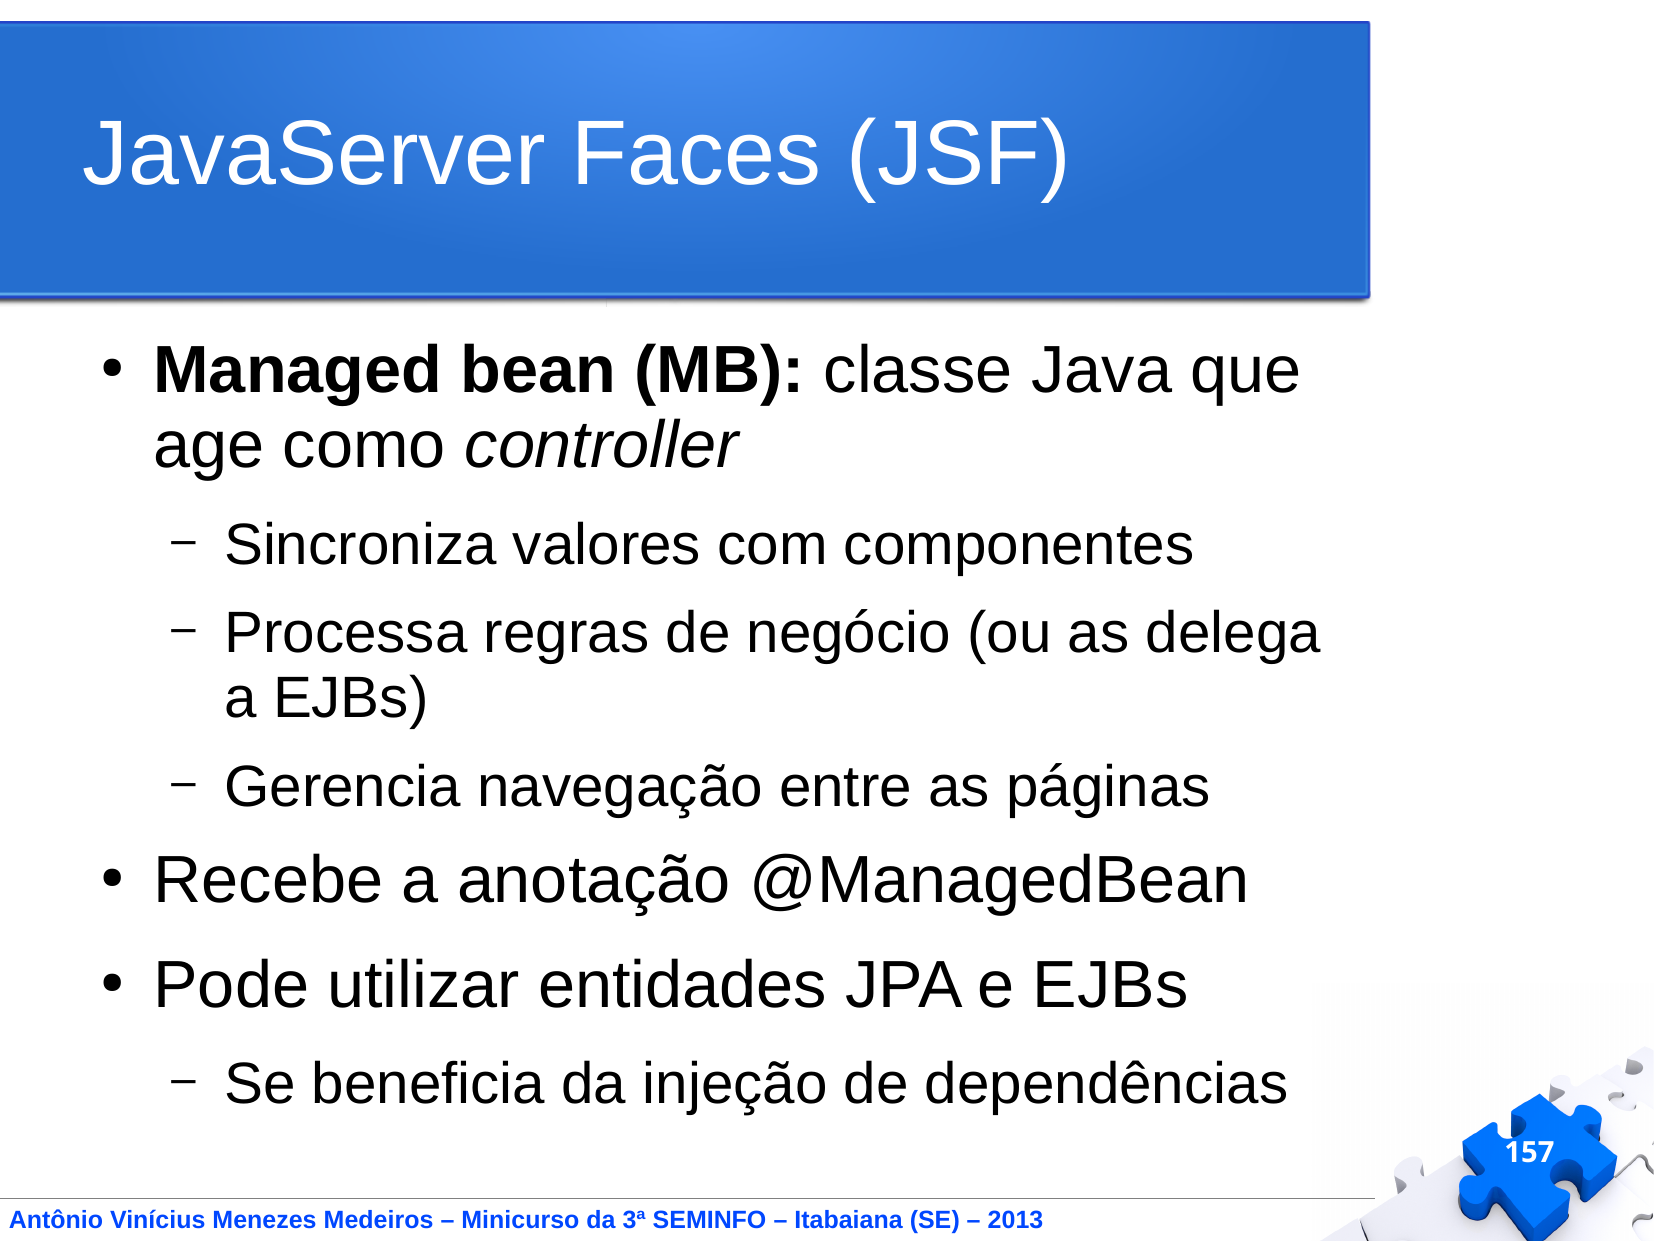

# JavaServer Faces (JSF)
Managed bean (MB): classe Java que age como controller
Sincroniza valores com componentes
Processa regras de negócio (ou as delega a EJBs)
Gerencia navegação entre as páginas
Recebe a anotação @ManagedBean
Pode utilizar entidades JPA e EJBs
Se beneficia da injeção de dependências
157